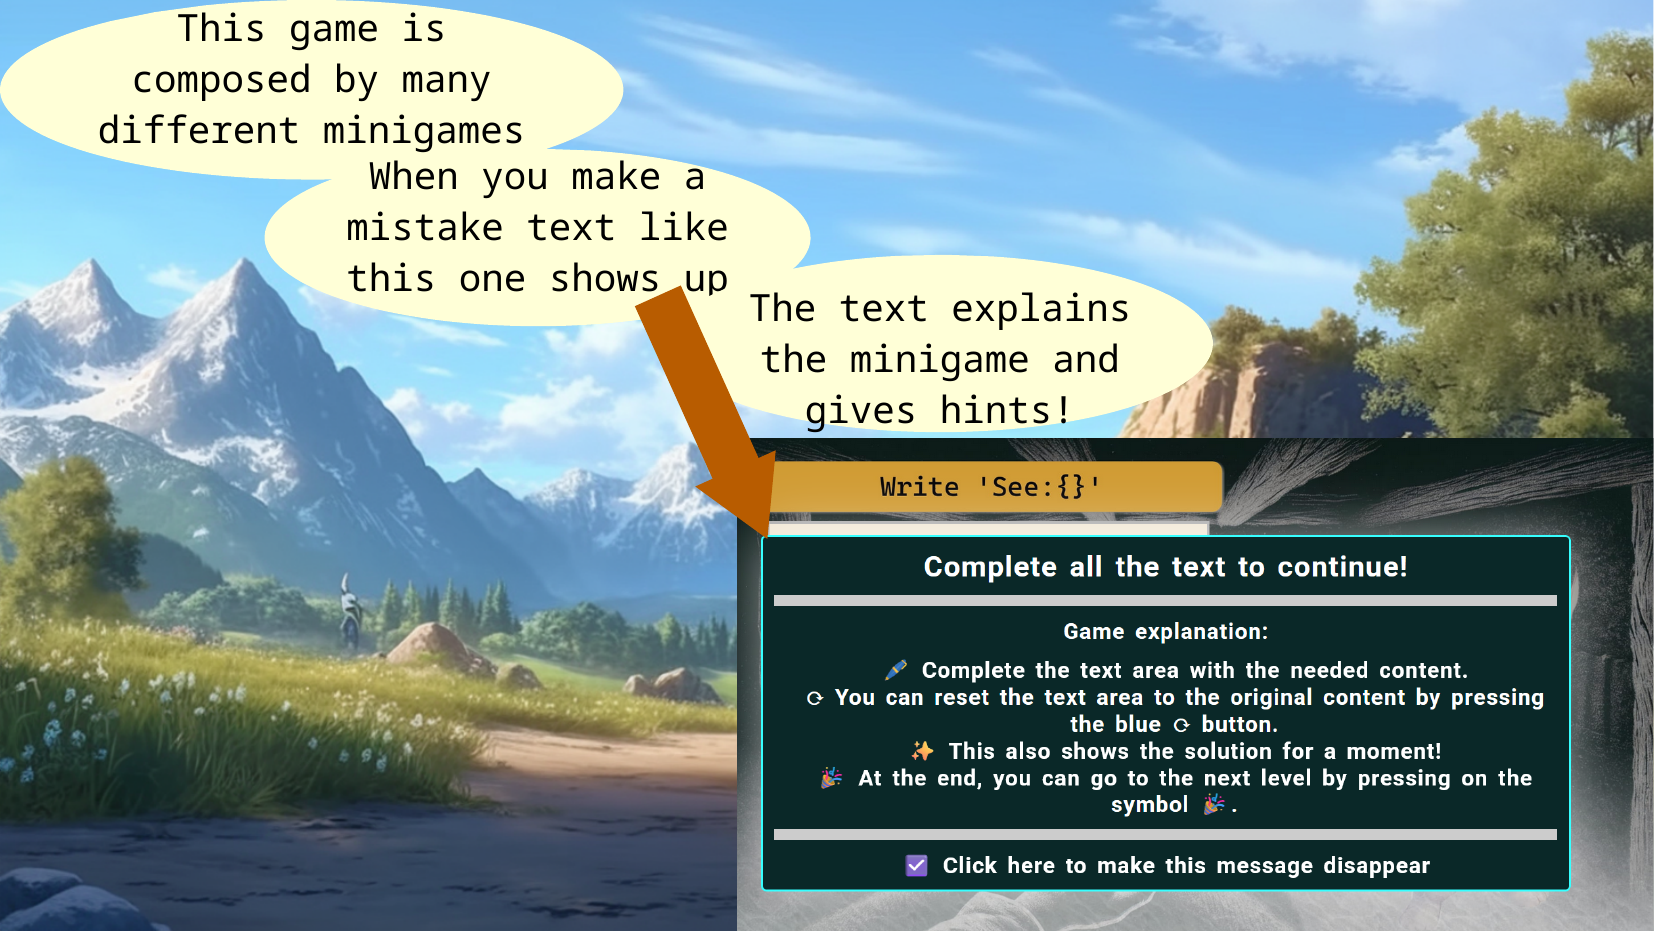

This game is composed by many different minigames
When you make a mistake text like this one shows up
The text explains the minigame and gives hints!